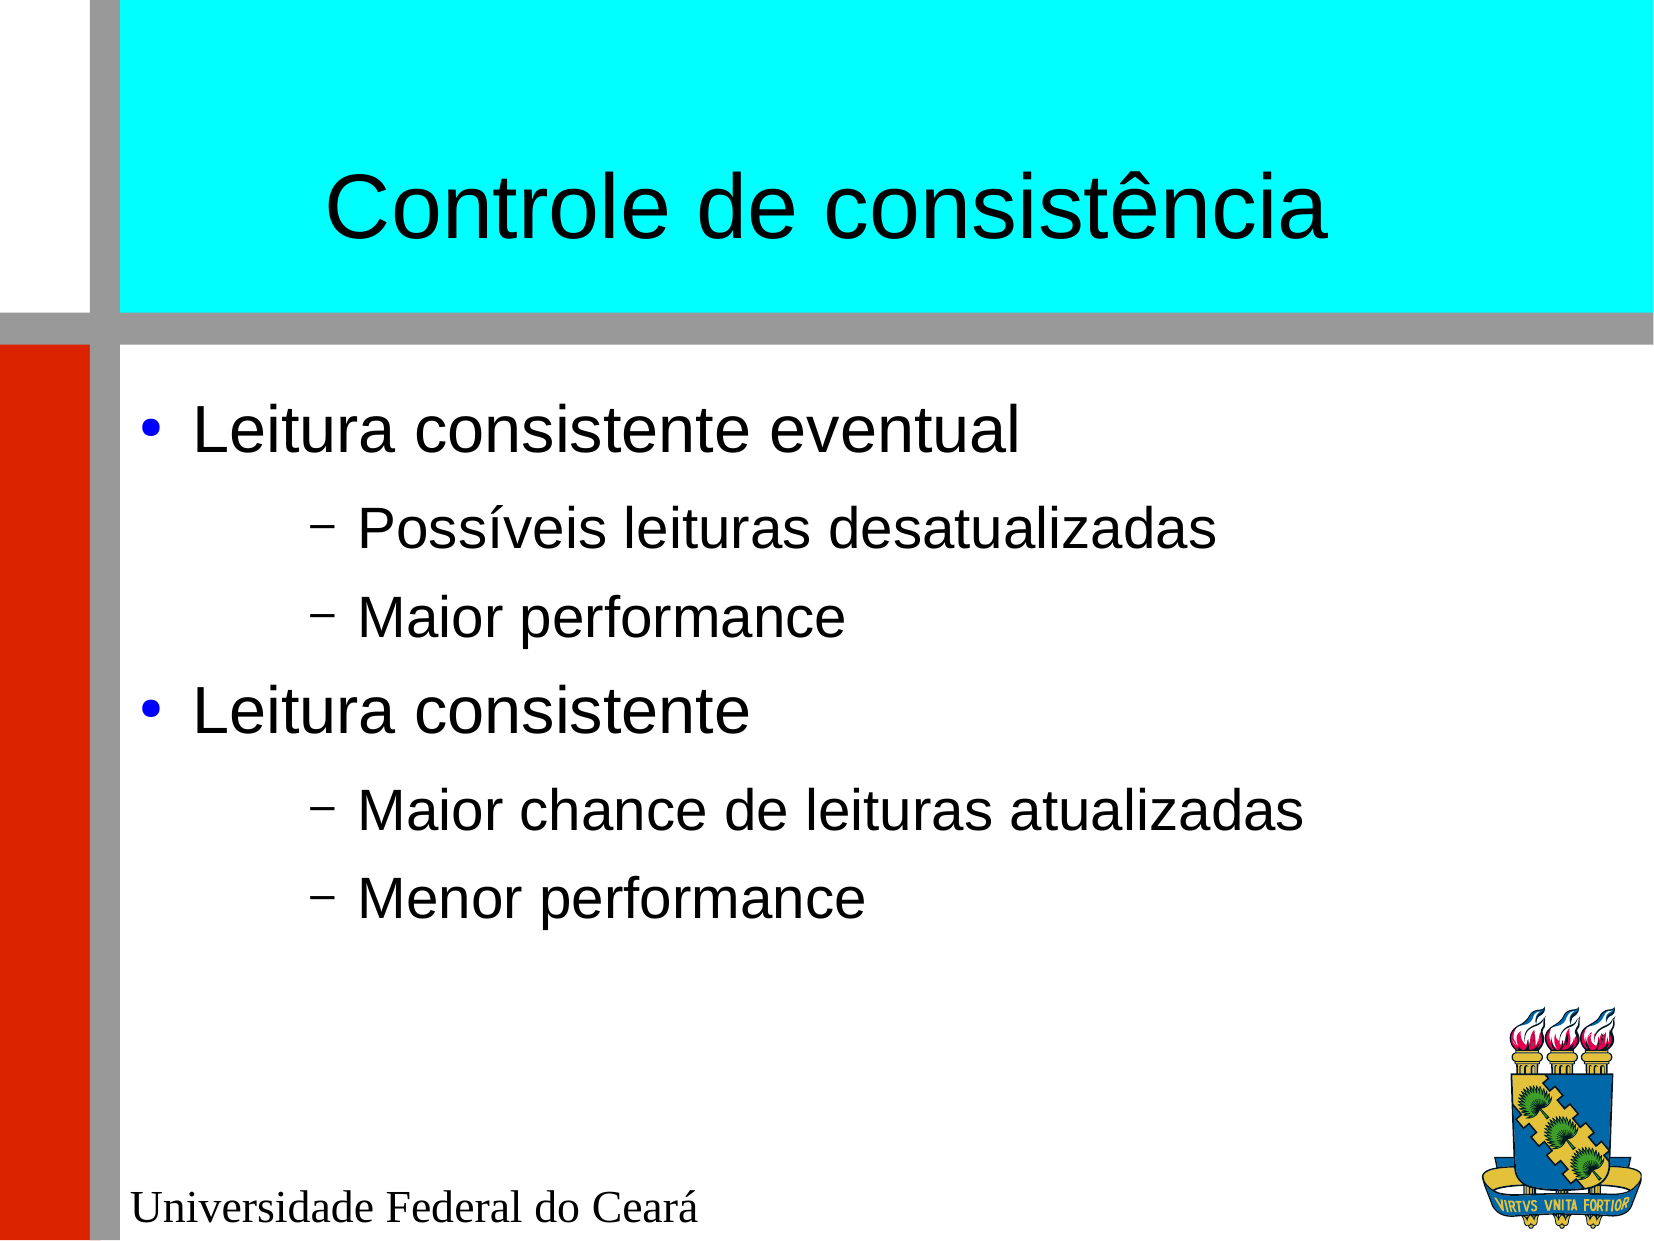

# Controle de consistência
Leitura consistente eventual
Possíveis leituras desatualizadas
Maior performance
Leitura consistente
Maior chance de leituras atualizadas
Menor performance